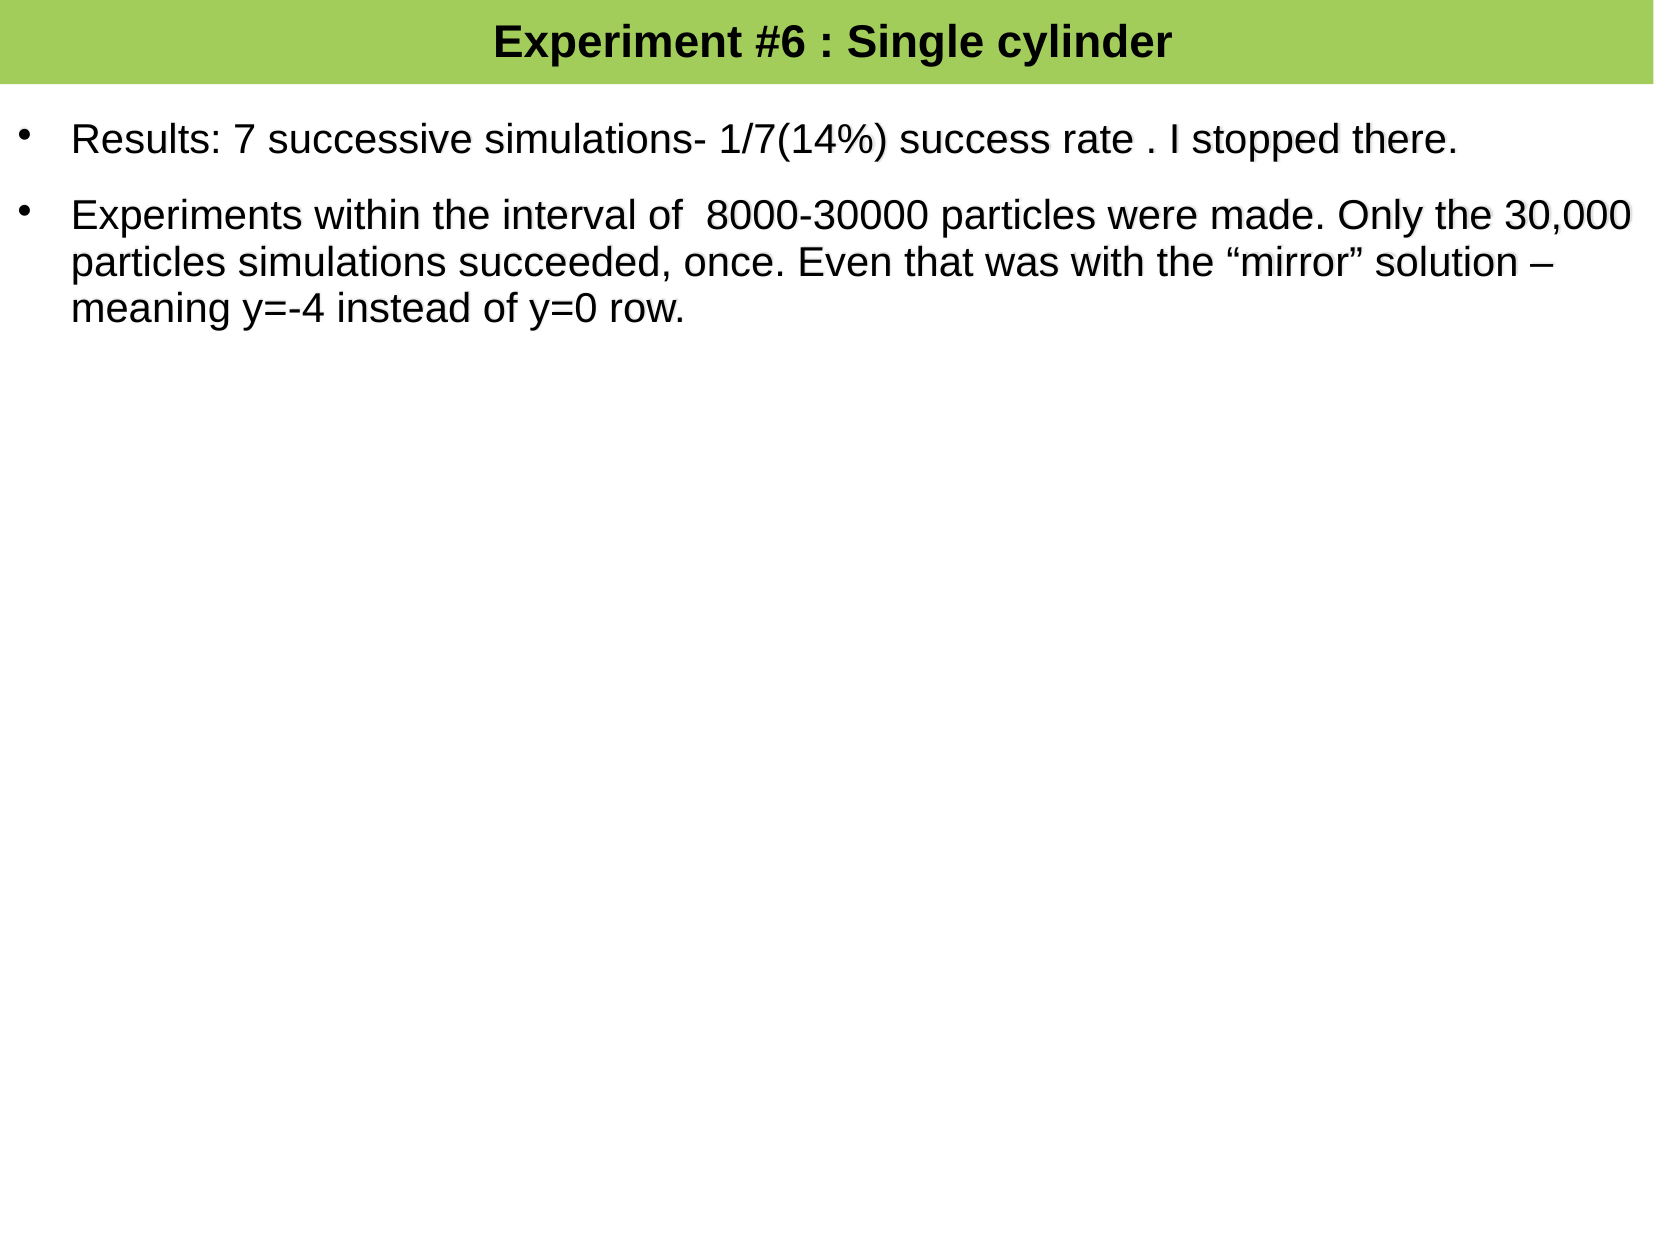

# Experiment #6 : Single cylinder
Results: 7 successive simulations- 1/7(14%) success rate . I stopped there.
Experiments within the interval of 8000-30000 particles were made. Only the 30,000 particles simulations succeeded, once. Even that was with the “mirror” solution – meaning y=-4 instead of y=0 row.